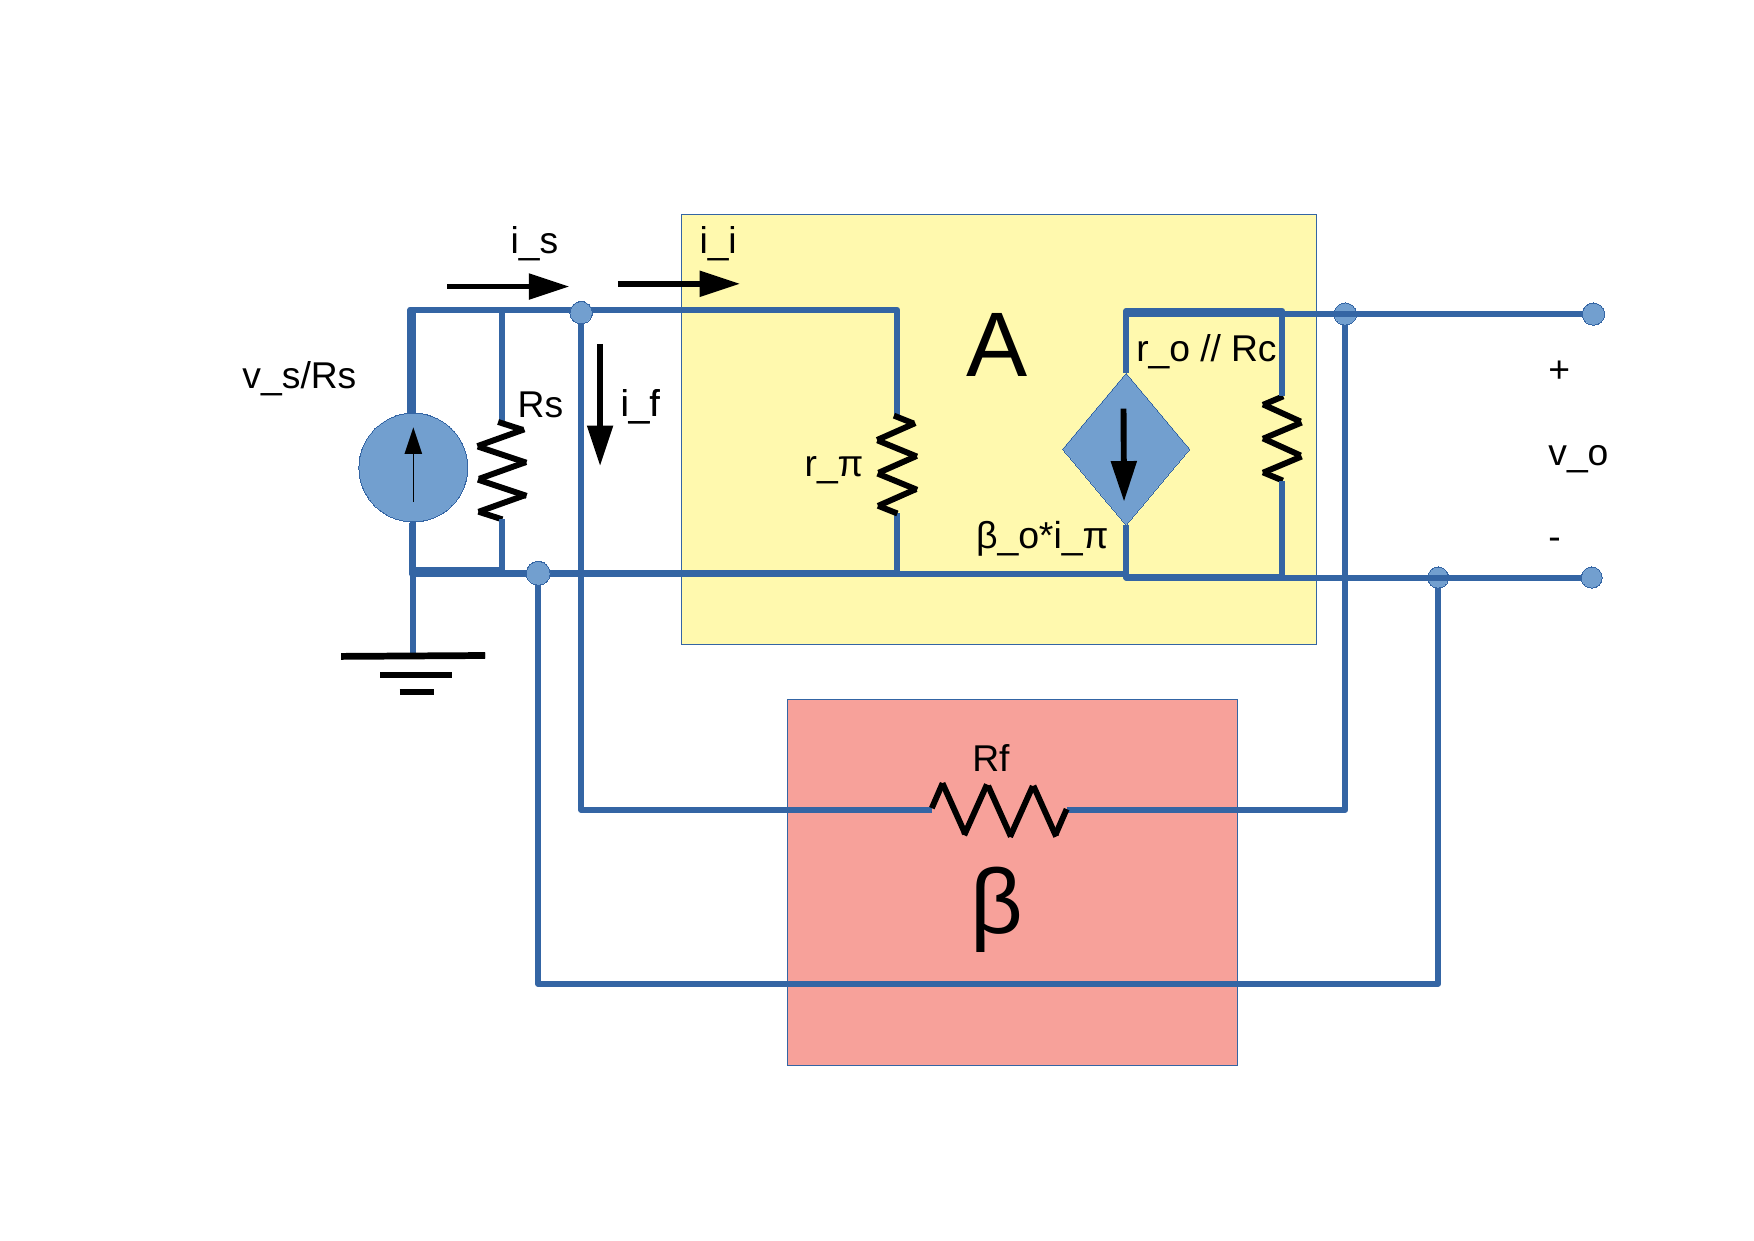

i_s
i_i
A
r_o // Rc
+
v_o
-
v_s/Rs
i_f
i_f
Rs
r_π
β_o*i_π
Rf
β